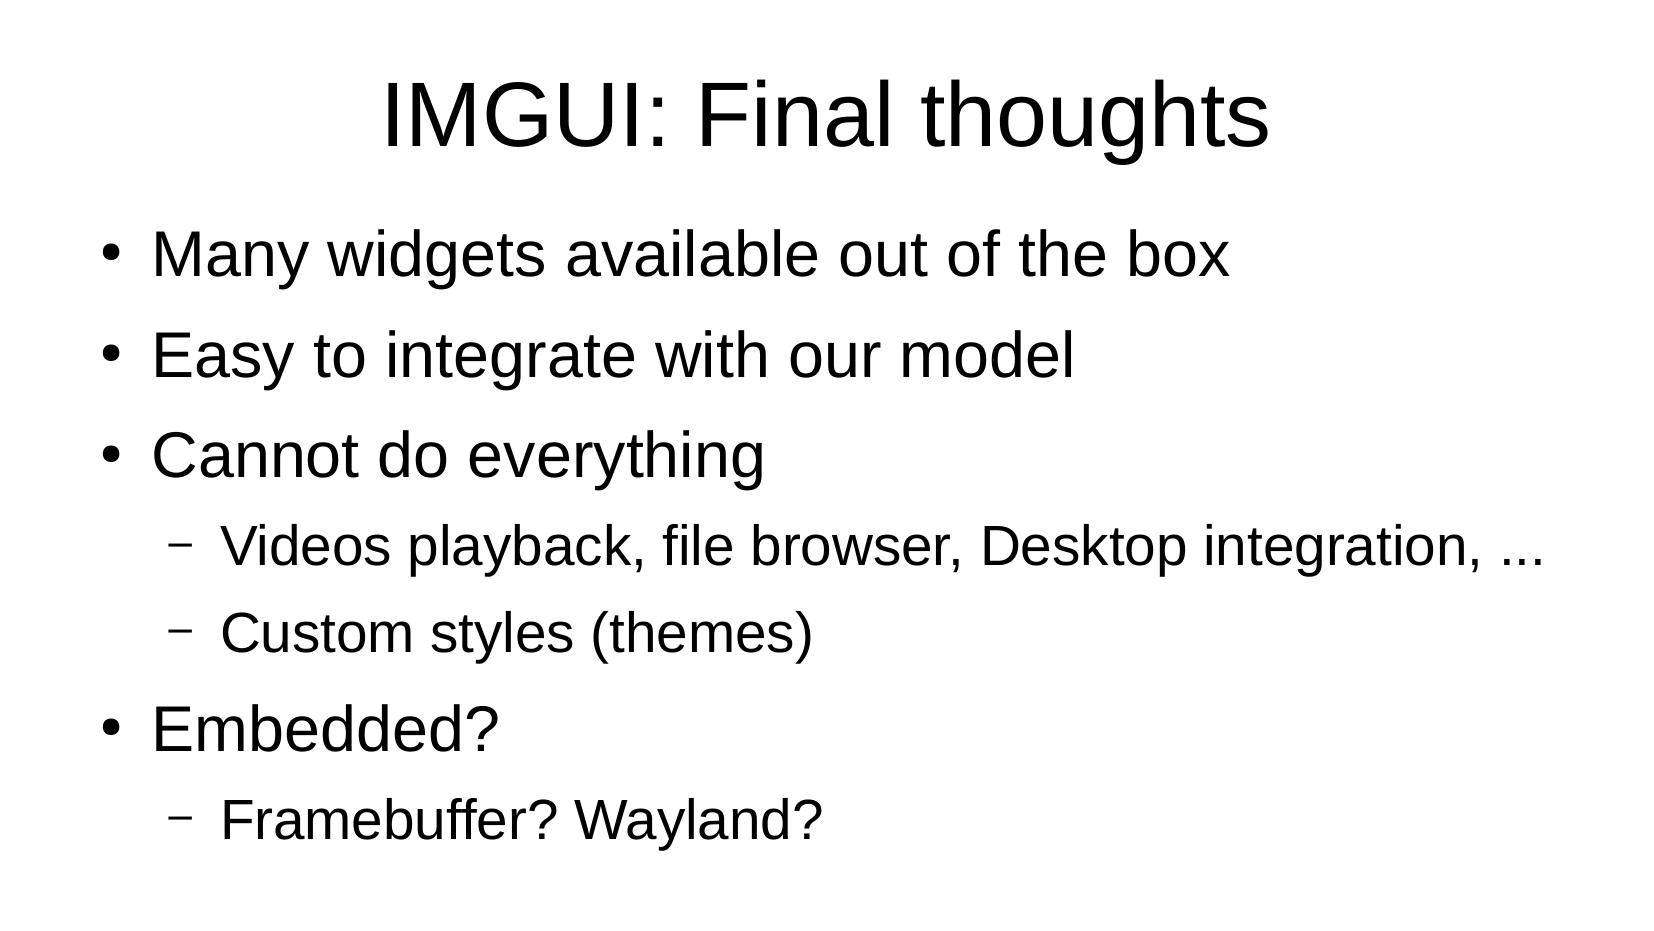

# IMGUI: Final thoughts
Many widgets available out of the box
Easy to integrate with our model
Cannot do everything
Videos playback, file browser, Desktop integration, ...
Custom styles (themes)
Embedded?
Framebuffer? Wayland?